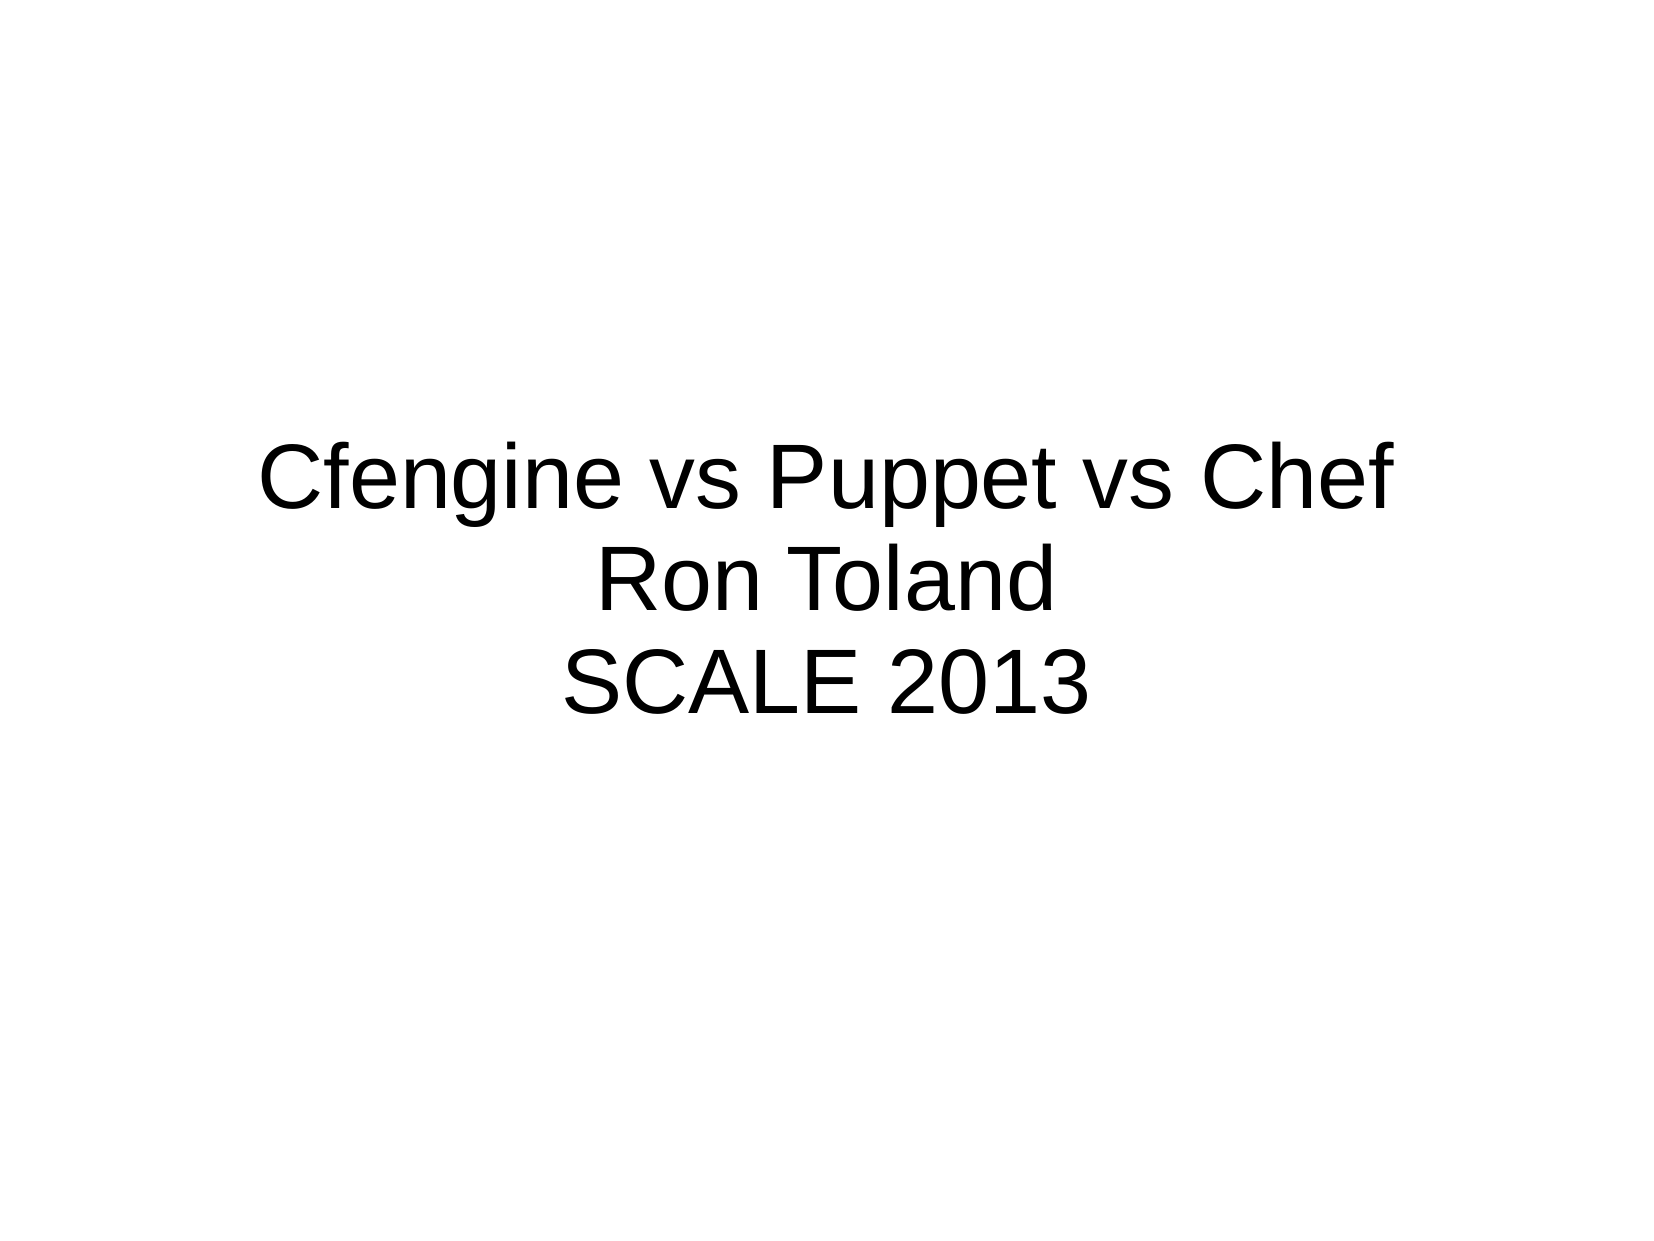

# Cfengine vs Puppet vs Chef
Ron Toland
SCALE 2013